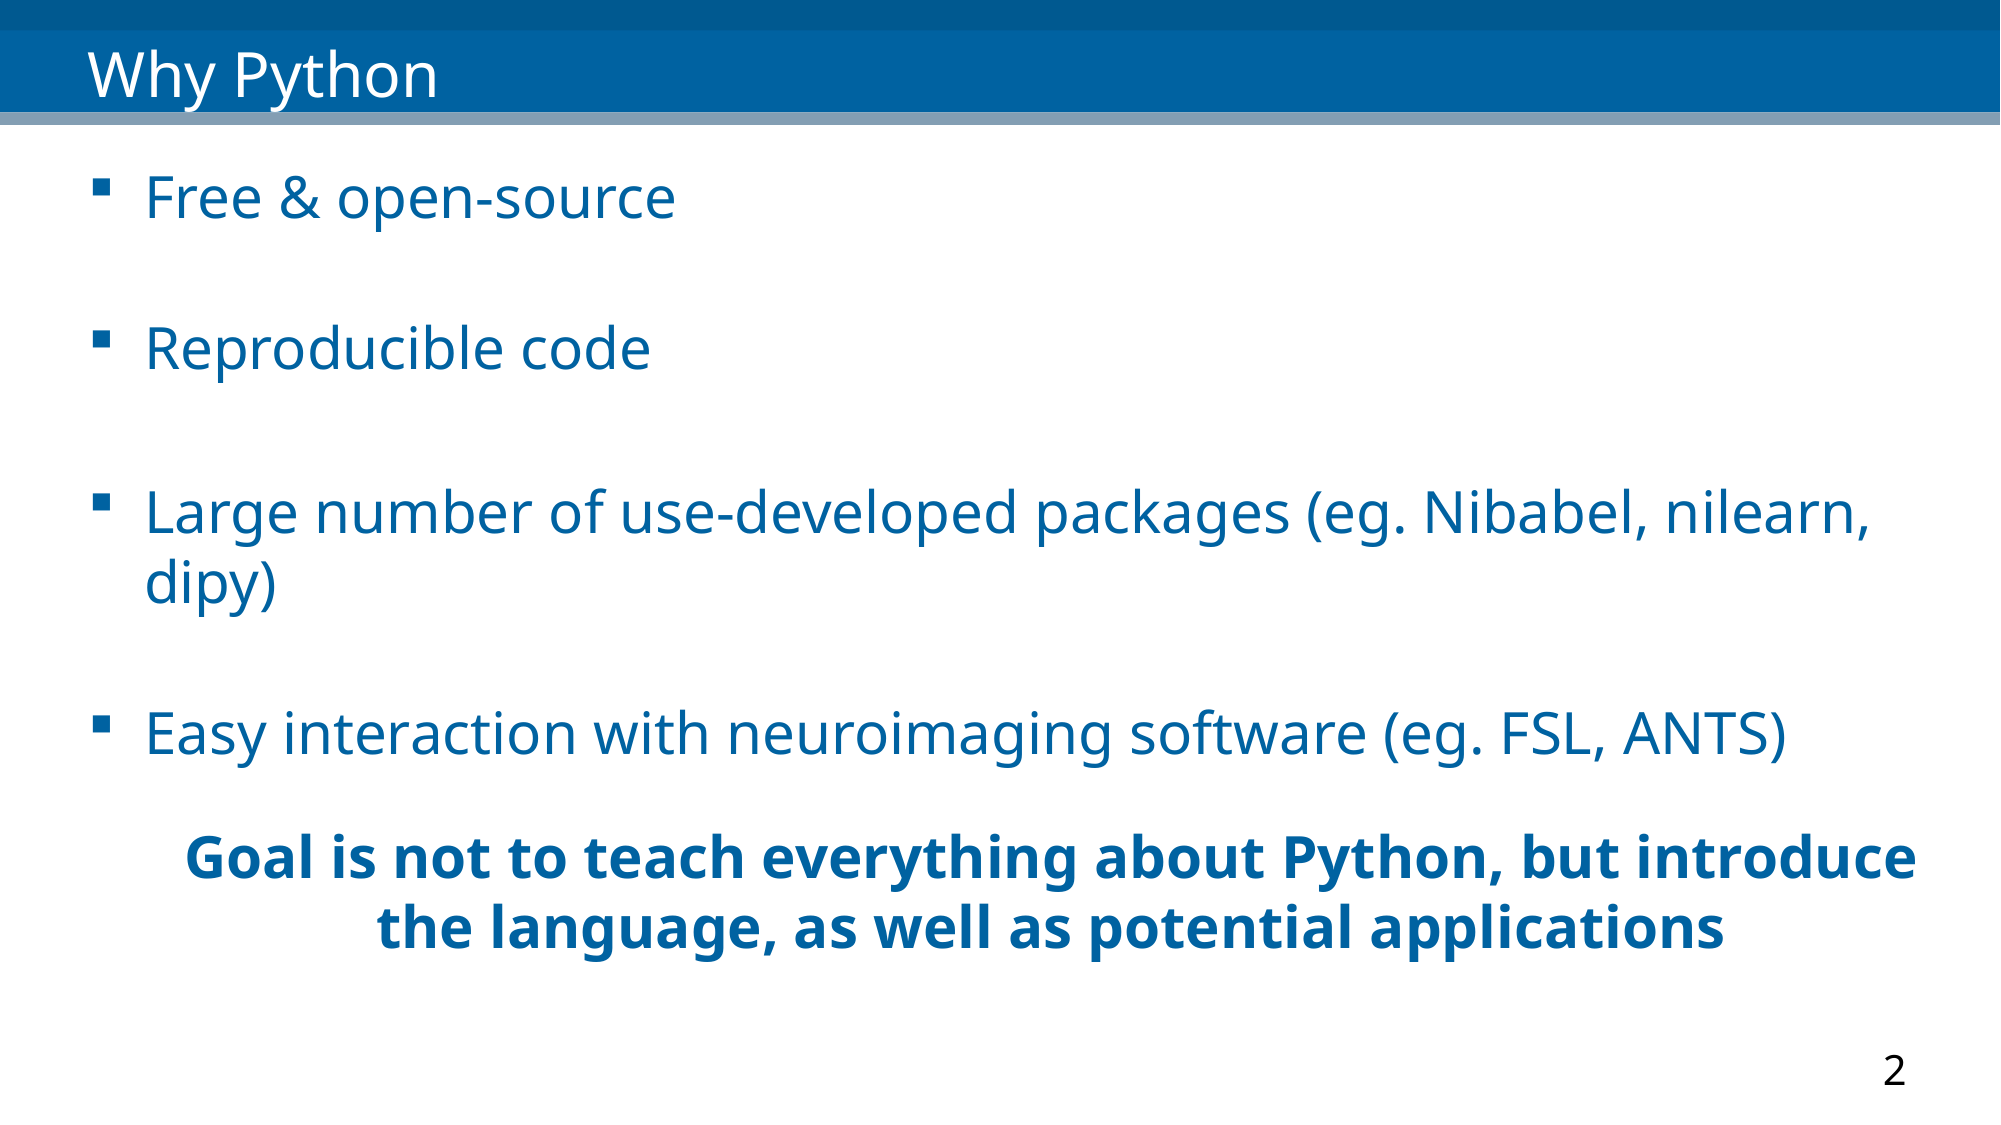

Why Python
# Free & open-source
Reproducible code
Large number of use-developed packages (eg. Nibabel, nilearn, dipy)
Easy interaction with neuroimaging software (eg. FSL, ANTS)
Goal is not to teach everything about Python, but introduce the language, as well as potential applications